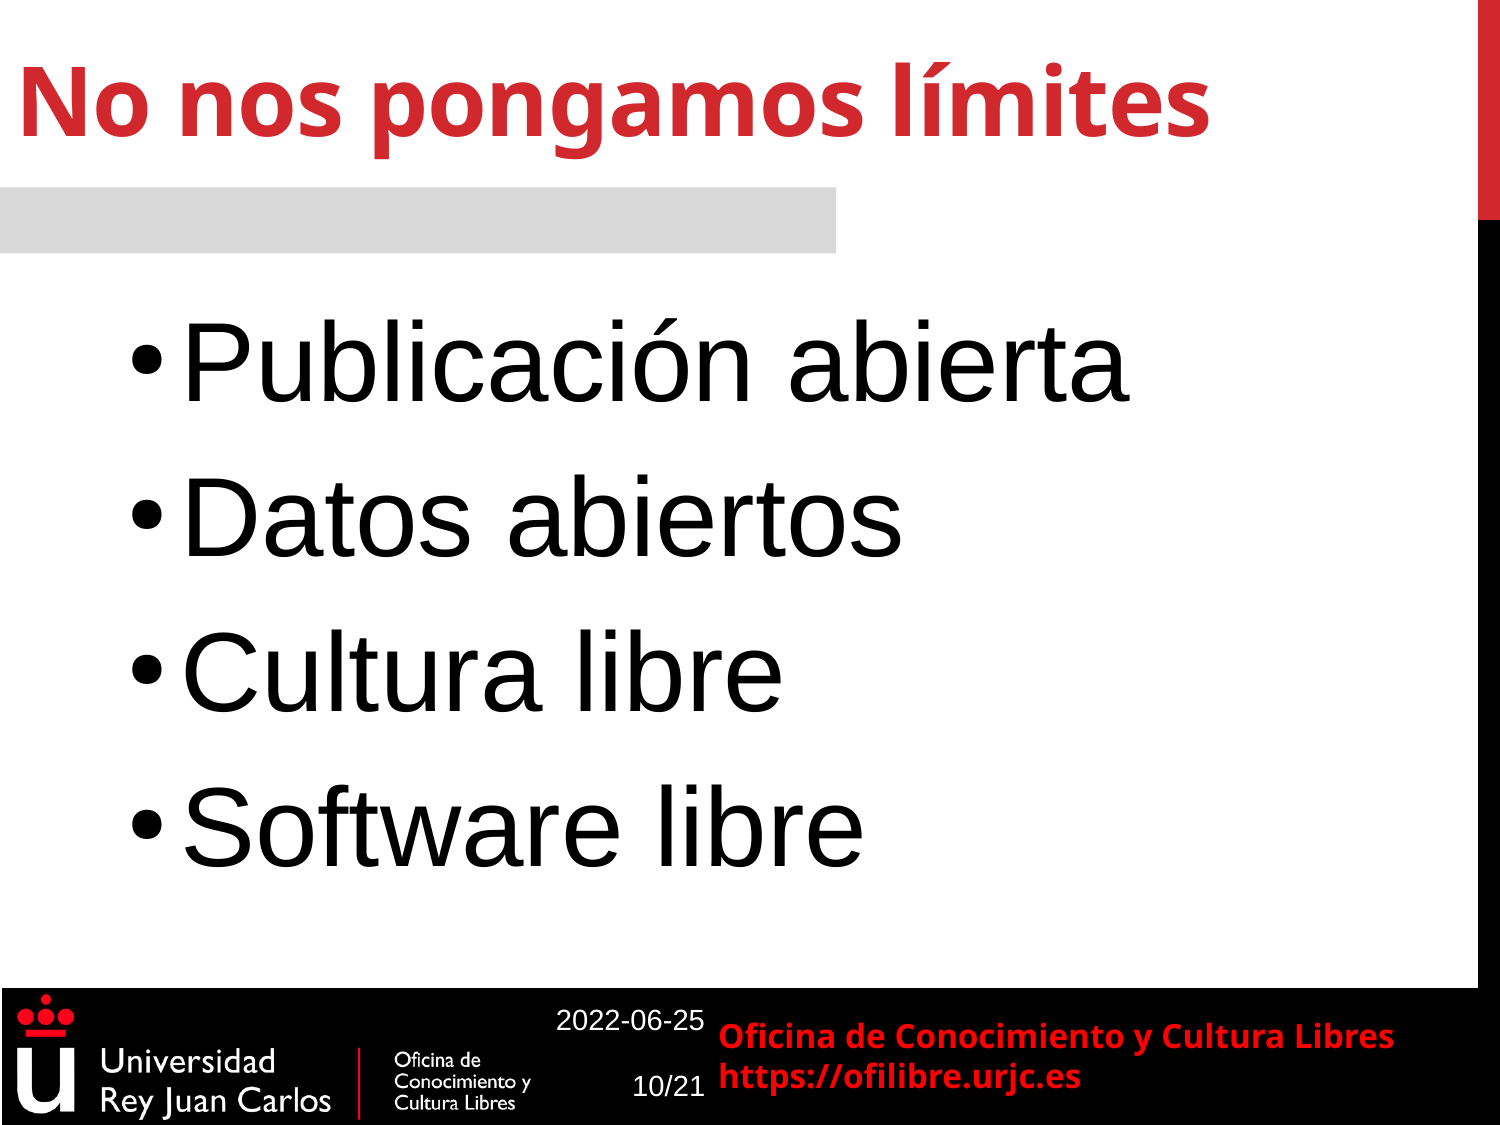

No nos pongamos límites
# Publicación abierta
Datos abiertos
Cultura libre
Software libre